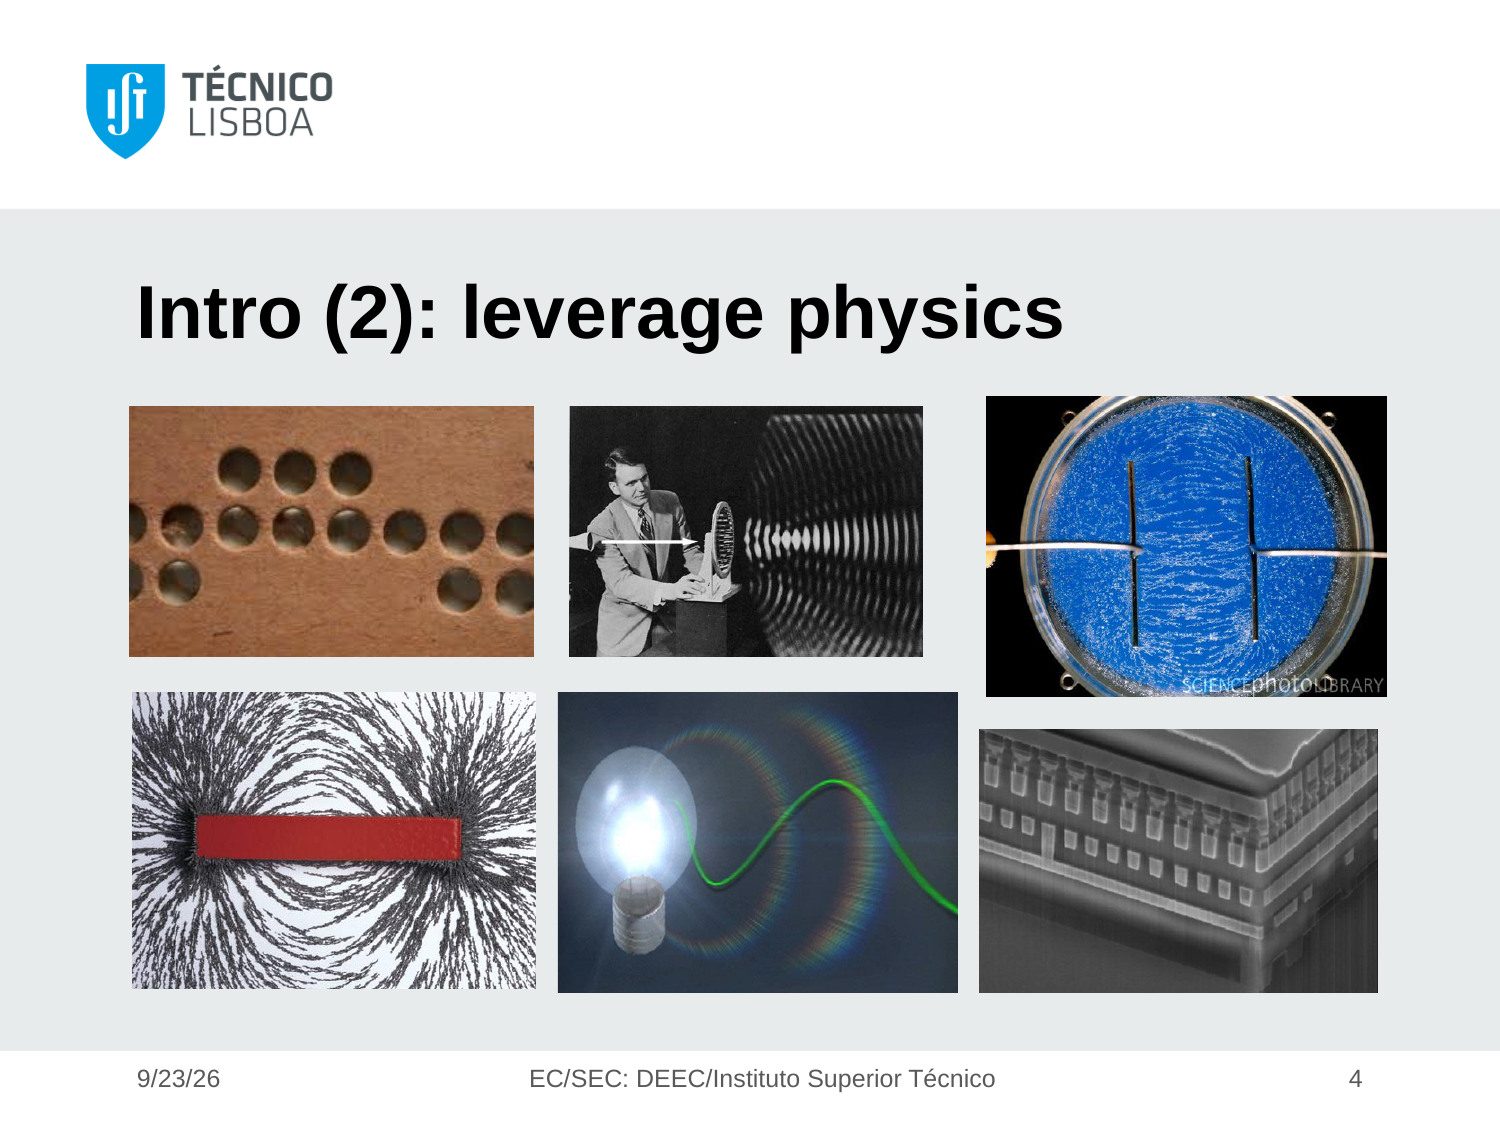

# Intro (2): leverage physics
EC/SEC: DEEC/Instituto Superior Técnico